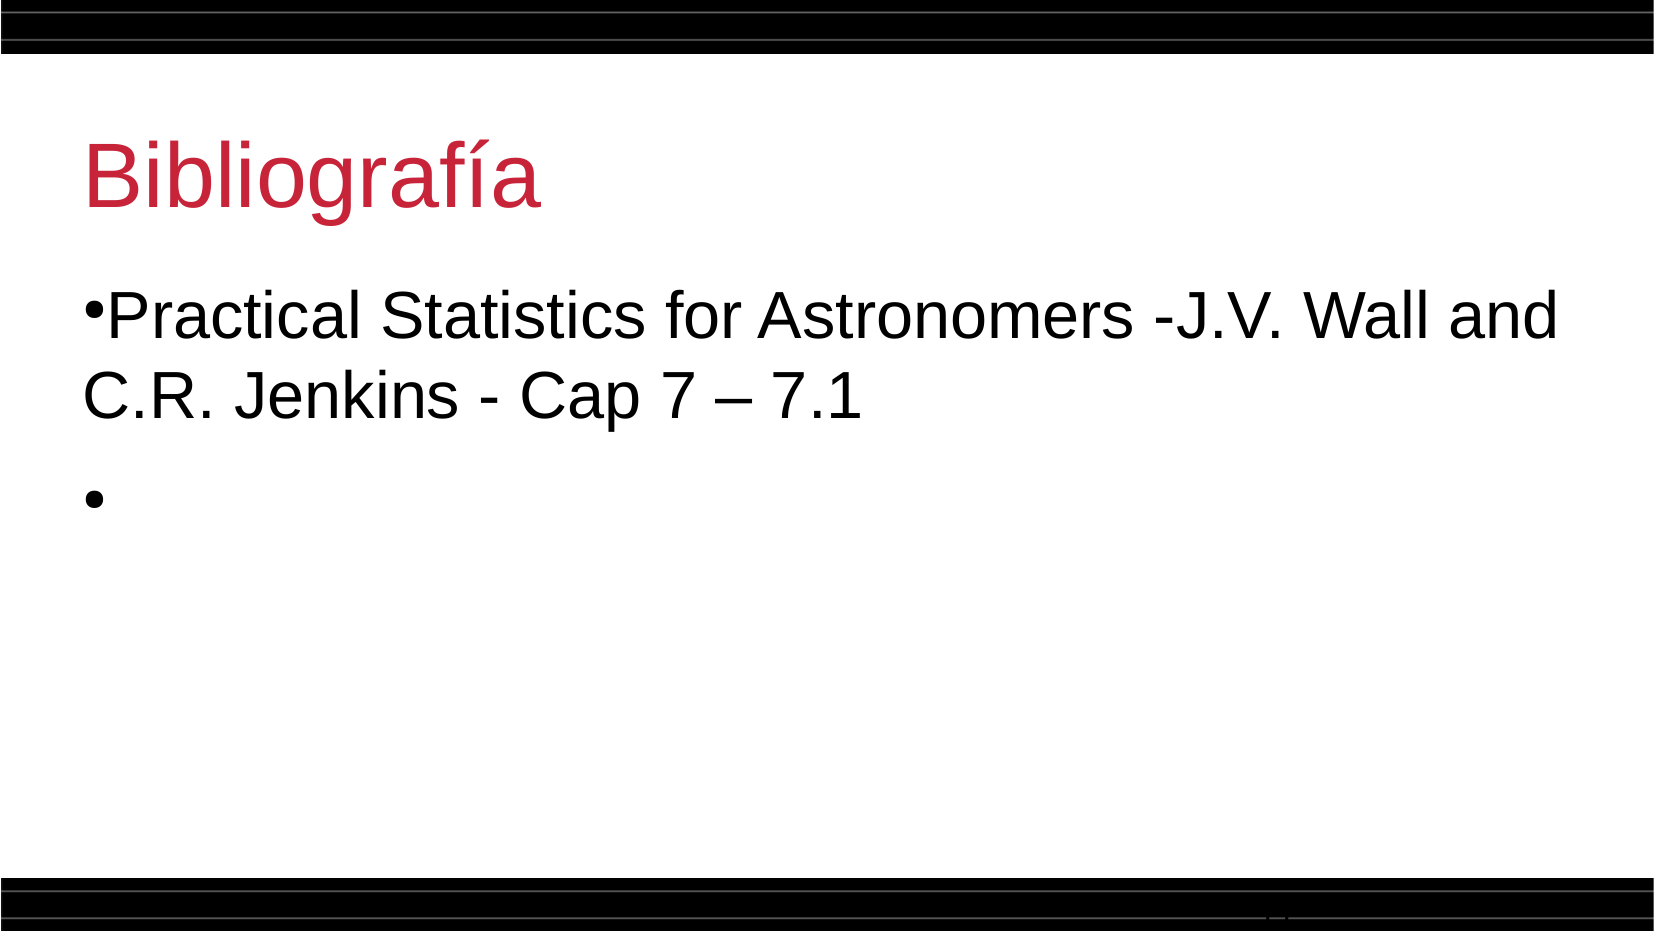

# Bibliografía
Practical Statistics for Astronomers -J.V. Wall and C.R. Jenkins - Cap 7 – 7.1